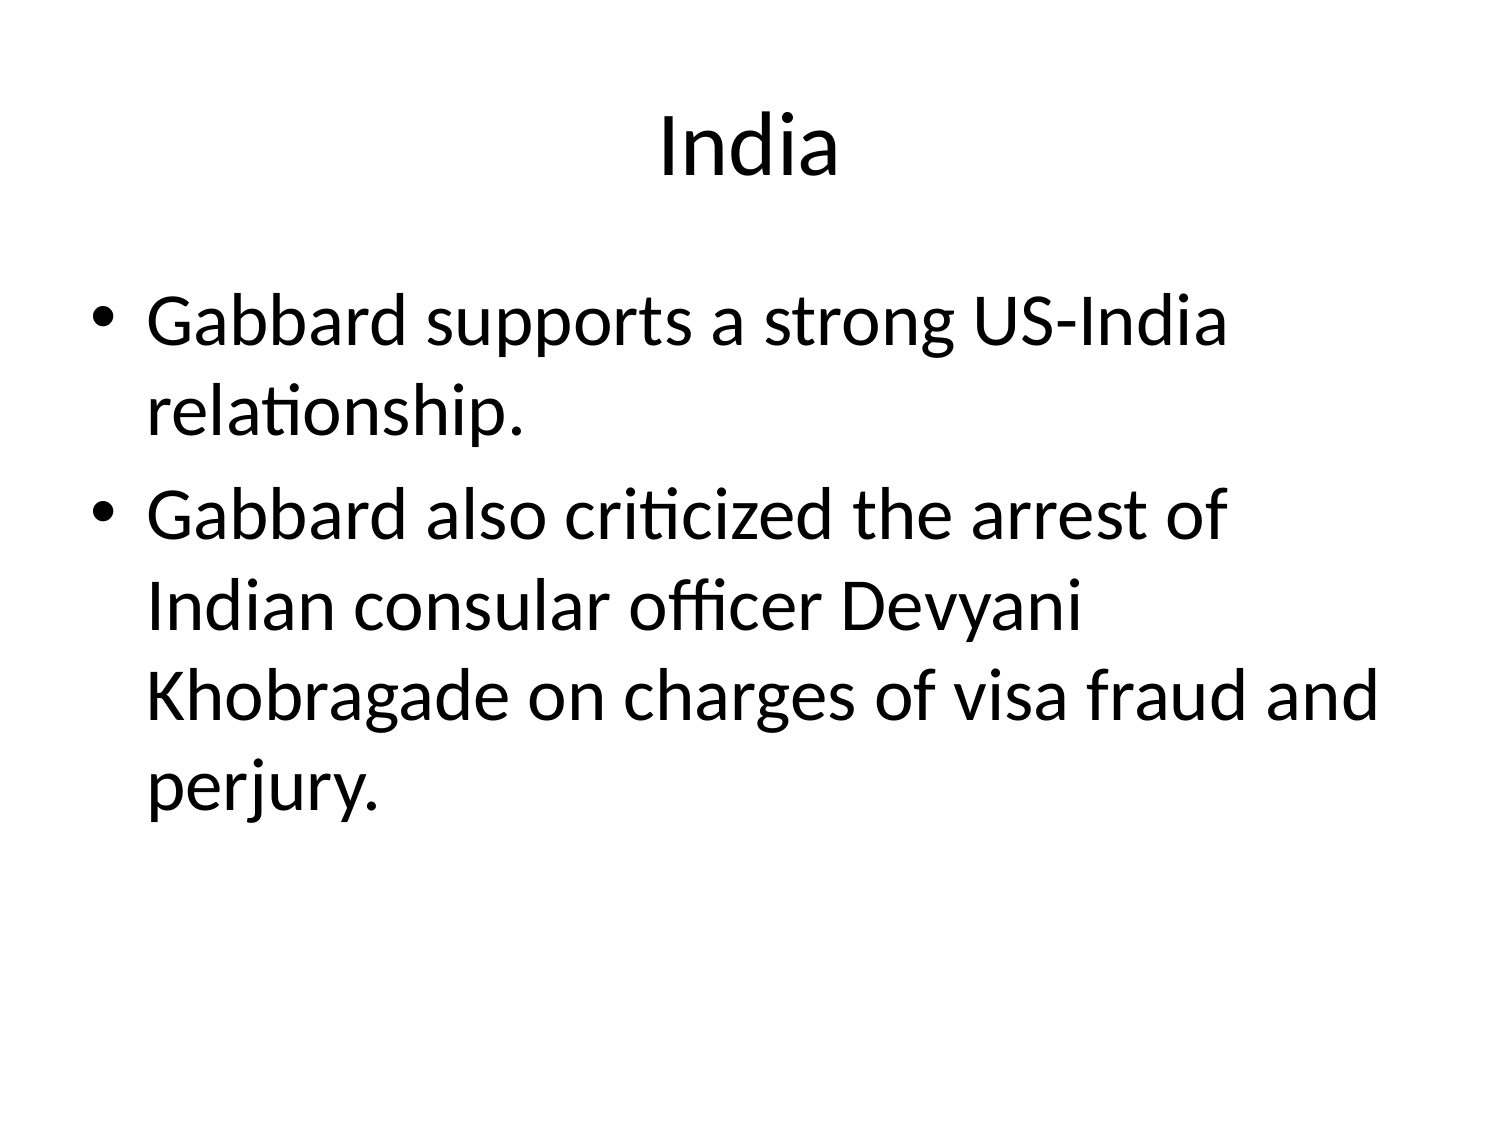

# India
Gabbard supports a strong US-India relationship.
Gabbard also criticized the arrest of Indian consular officer Devyani Khobragade on charges of visa fraud and perjury.